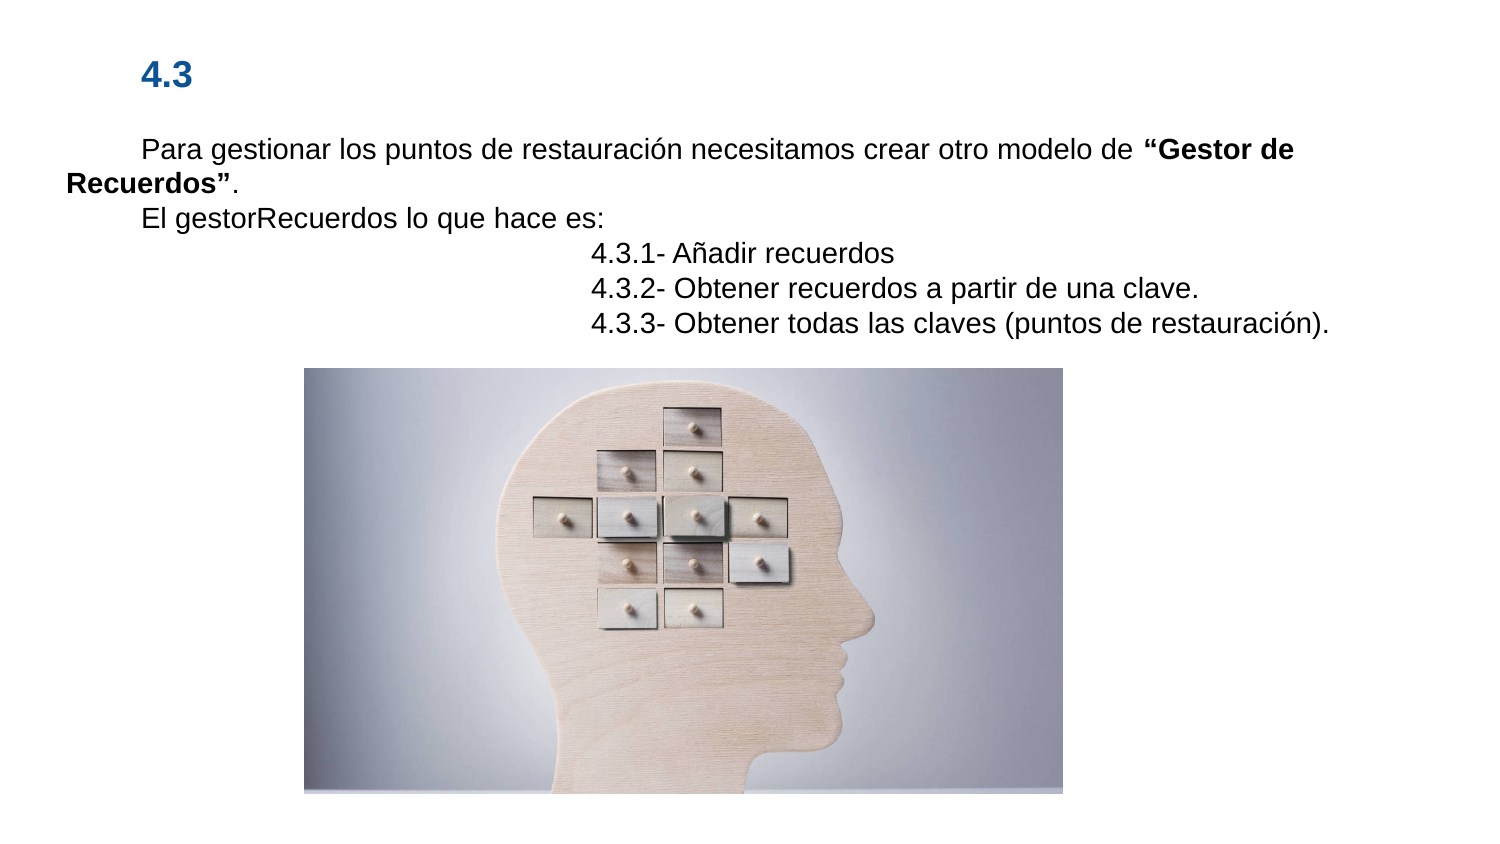

# 4.3
Para gestionar los puntos de restauración necesitamos crear otro modelo de “Gestor de Recuerdos”.
El gestorRecuerdos lo que hace es:
4.3.1- Añadir recuerdos
4.3.2- Obtener recuerdos a partir de una clave.
4.3.3- Obtener todas las claves (puntos de restauración).